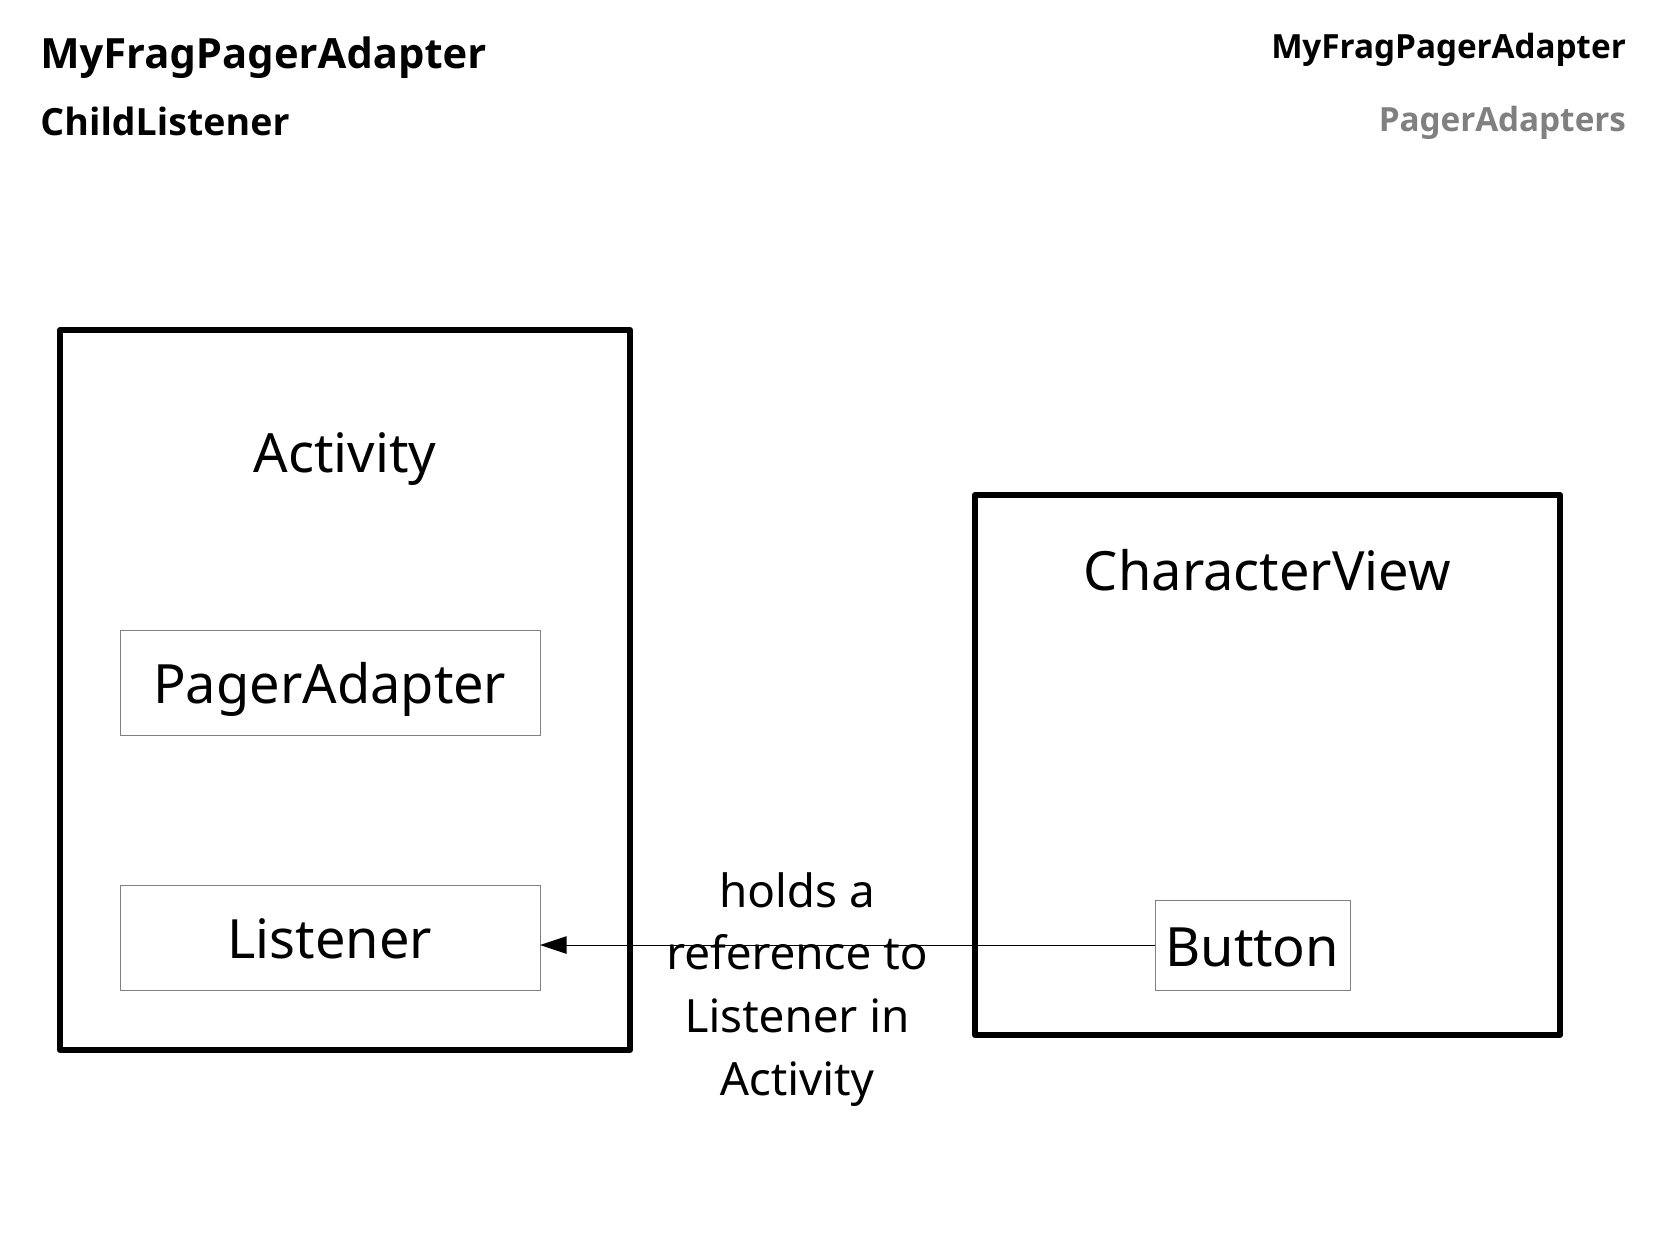

| MyFragPagerAdapter | MyFragPagerAdapter |
| --- | --- |
| ChildListener | PagerAdapters |
MyPlainPagerAdapter - UML diagram
Activity
CharacterView
PagerAdapter
holds a reference to Listener in Activity
Listener
Button